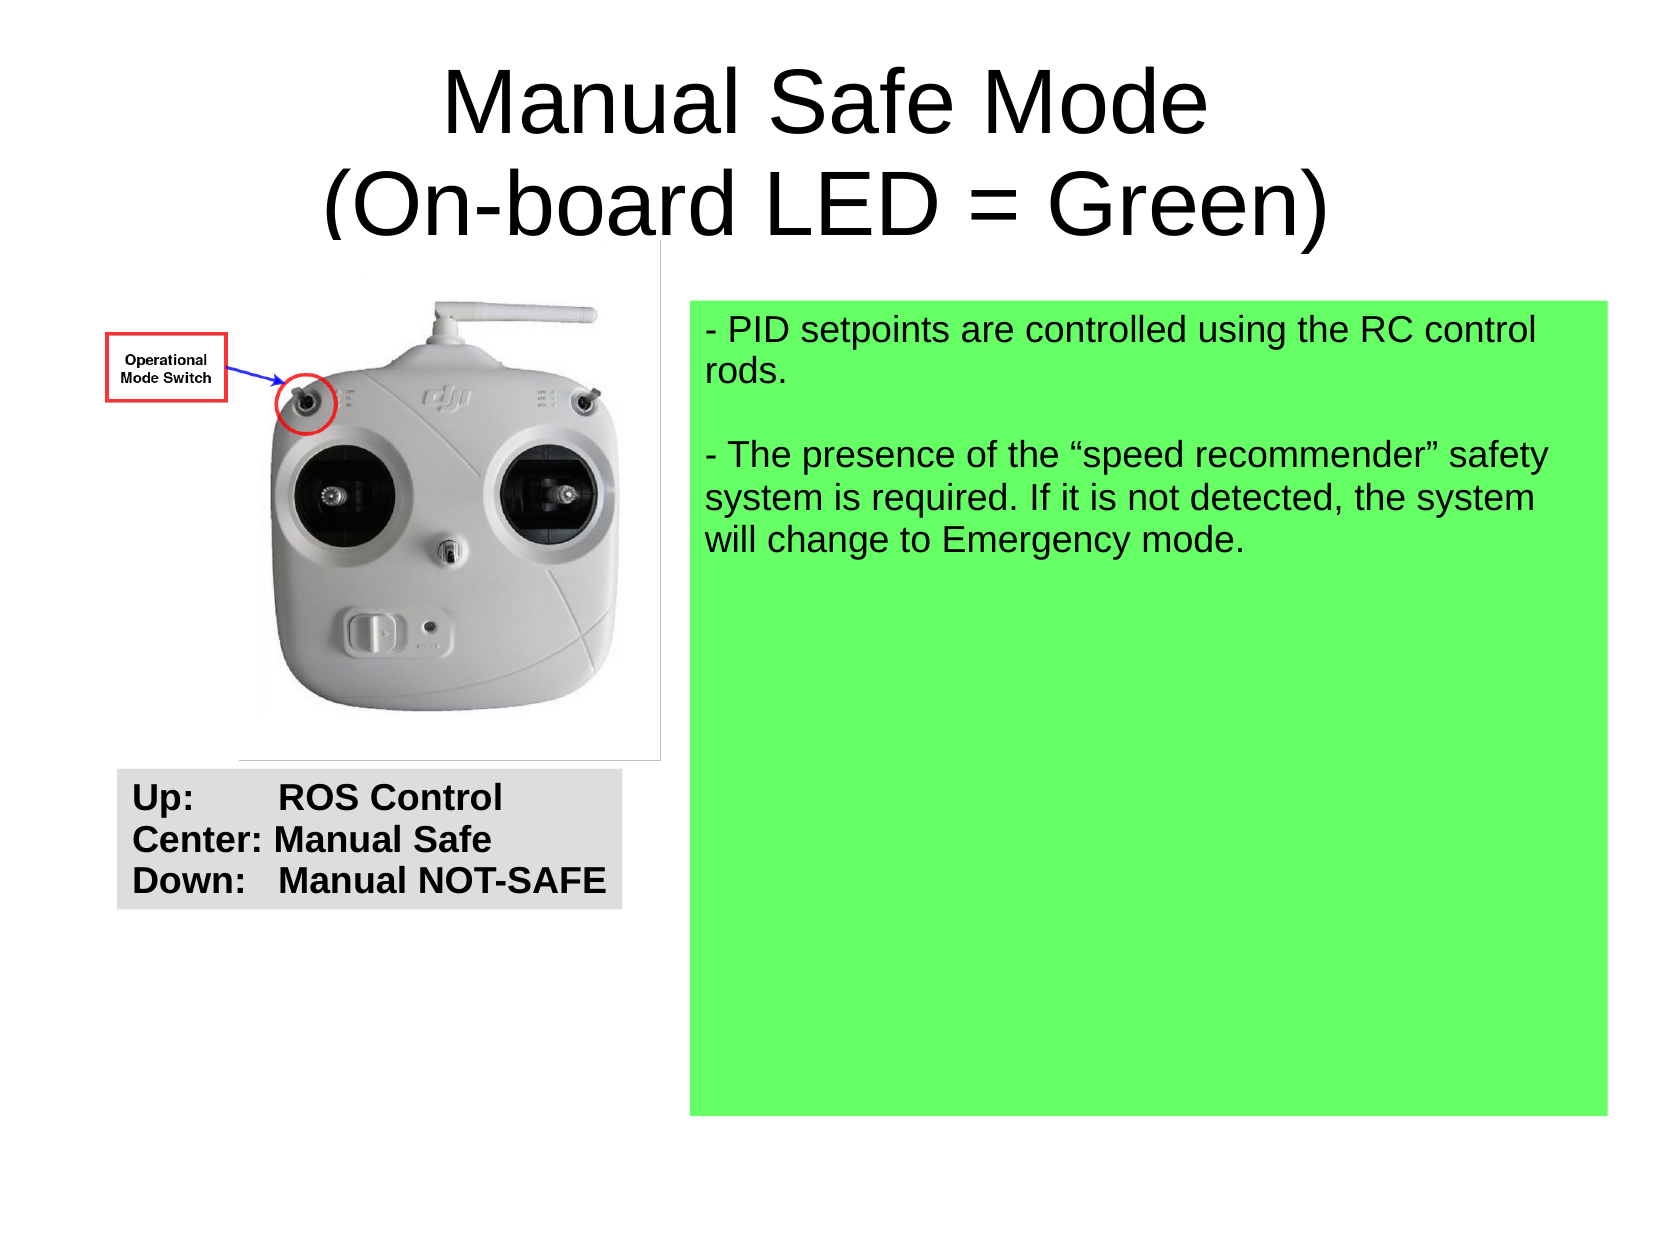

# Manual Safe Mode (On-board LED = Green)
- PID setpoints are controlled using the RC control rods.
- The presence of the “speed recommender” safety system is required. If it is not detected, the system will change to Emergency mode.
Up: ROS Control
Center: Manual Safe
Down: Manual NOT-SAFE